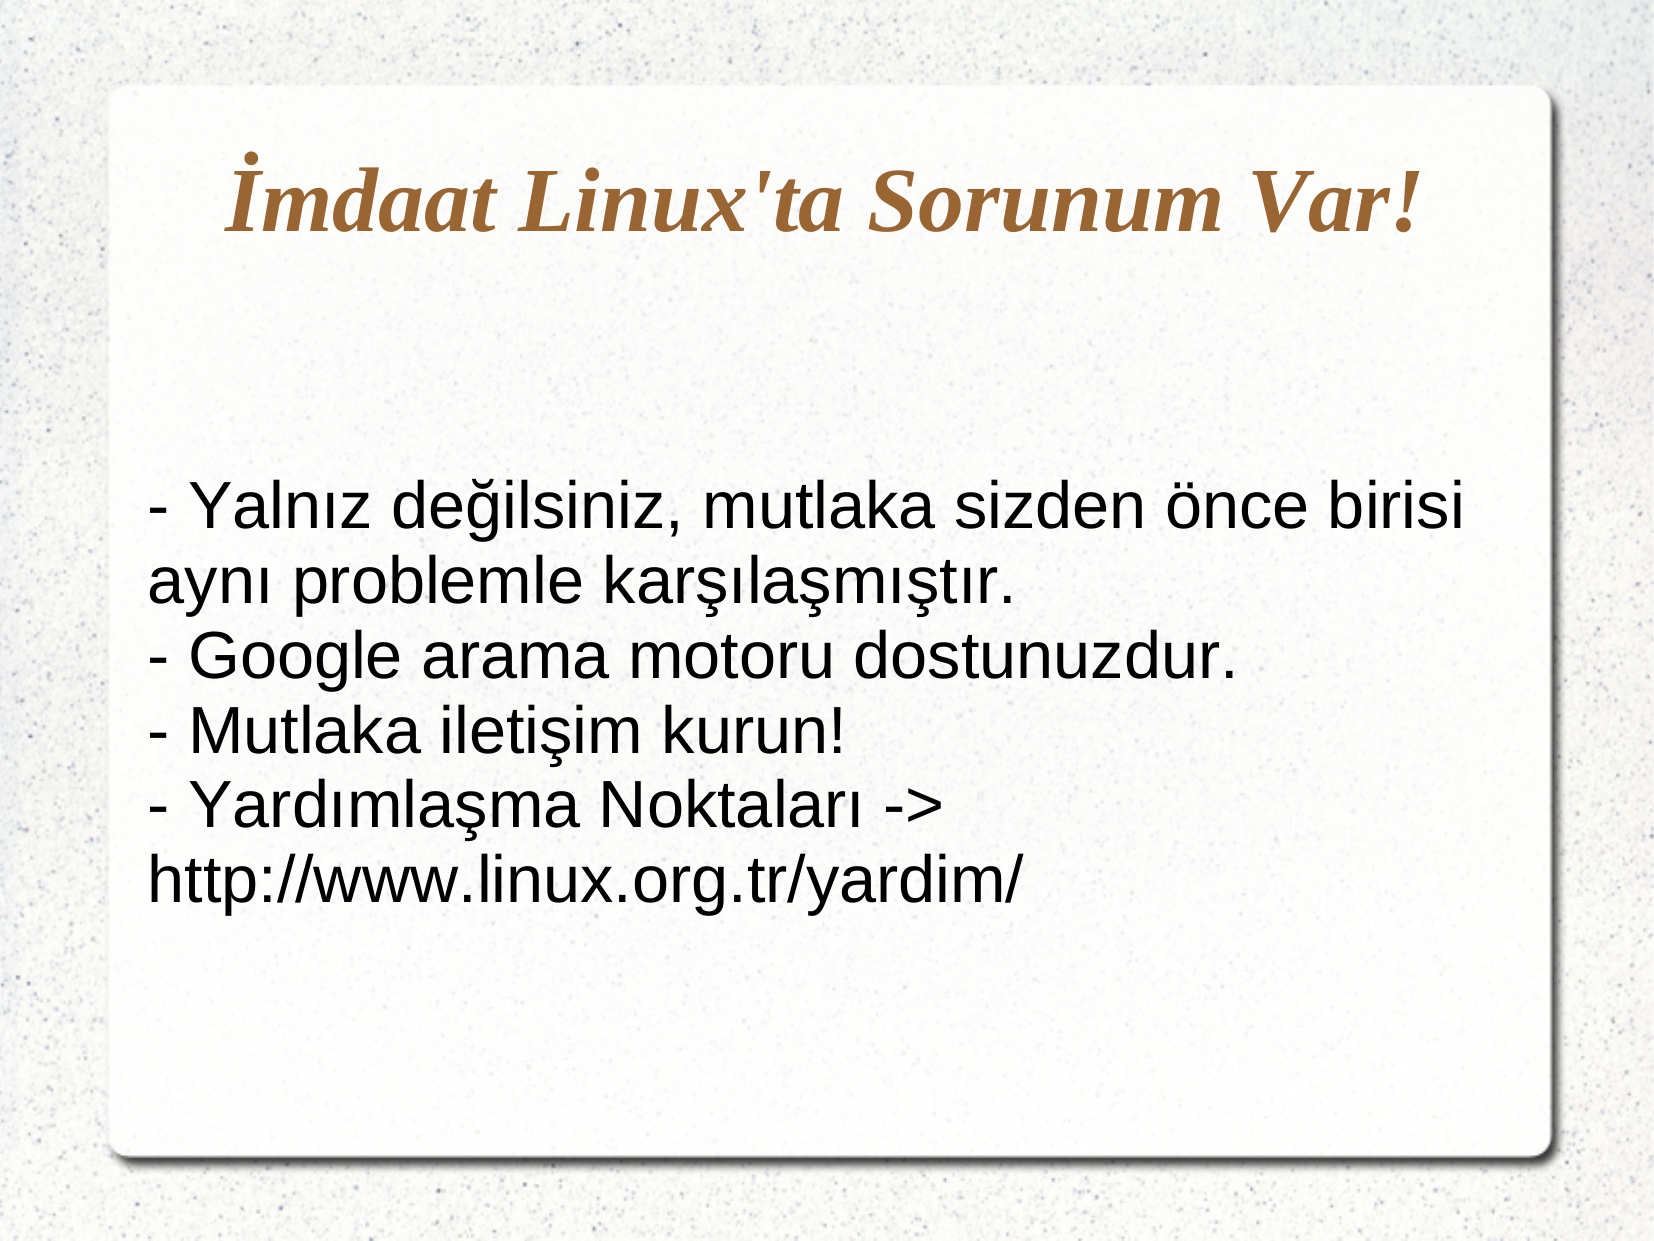

# İmdaat Linux'ta Sorunum Var!
- Yalnız değilsiniz, mutlaka sizden önce birisi aynı problemle karşılaşmıştır.
- Google arama motoru dostunuzdur.
- Mutlaka iletişim kurun!
- Yardımlaşma Noktaları -> http://www.linux.org.tr/yardim/